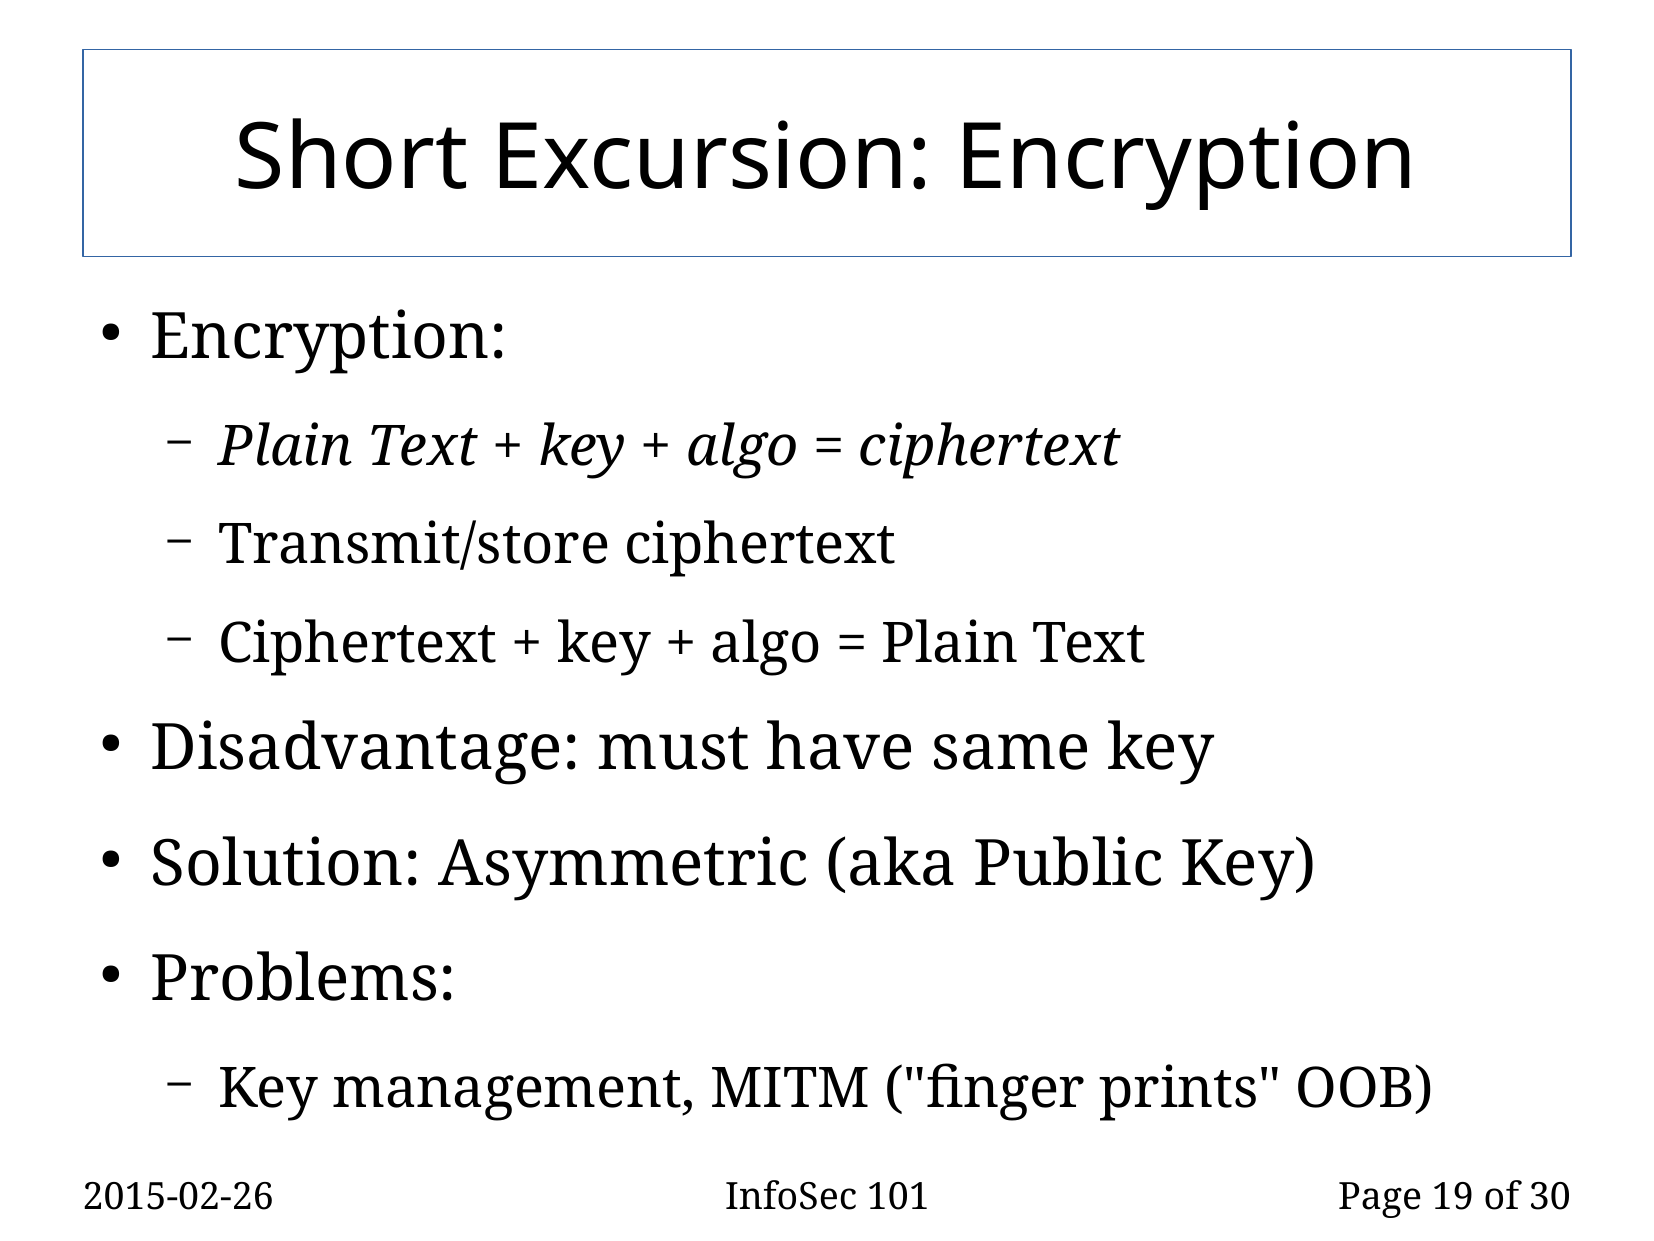

# Short Excursion: Encryption
Encryption:
Plain Text + key + algo = ciphertext
Transmit/store ciphertext
Ciphertext + key + algo = Plain Text
Disadvantage: must have same key
Solution: Asymmetric (aka Public Key)
Problems:
Key management, MITM ("finger prints" OOB)
2015-02-26
InfoSec 101
19